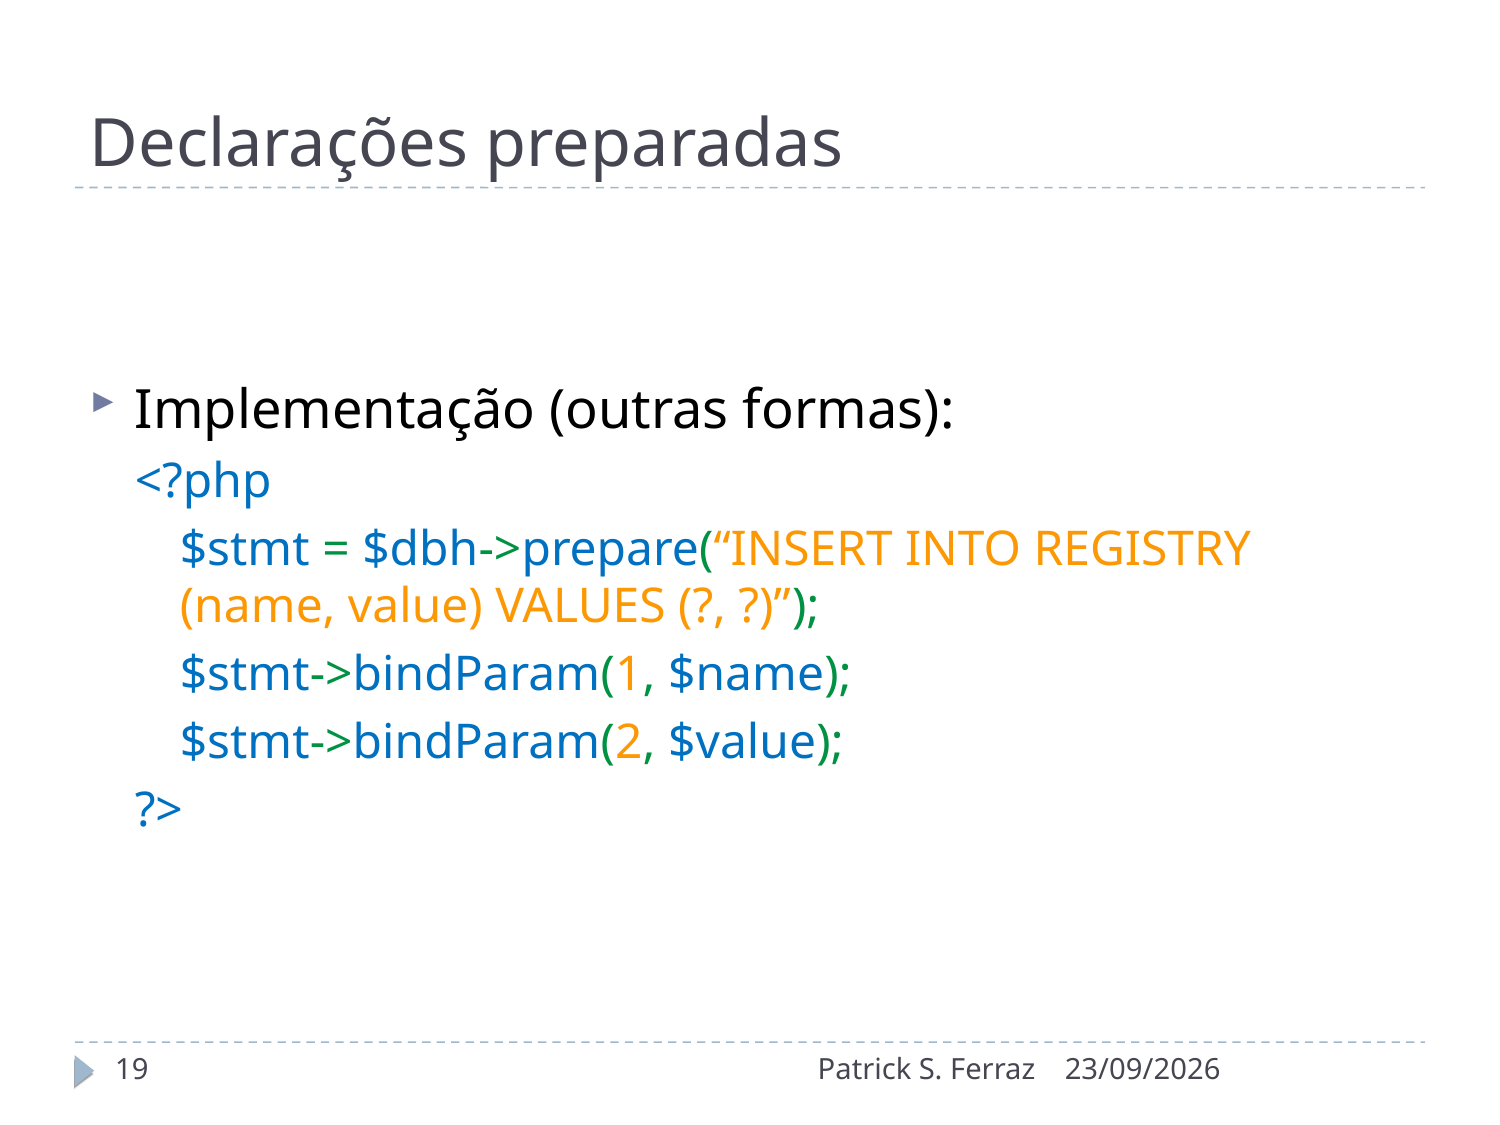

# Declarações preparadas
Implementação (outras formas):
<?php
	$stmt = $dbh->prepare(“INSERT INTO REGISTRY (name, value) VALUES (?, ?)”);
	$stmt->bindParam(1, $name);
	$stmt->bindParam(2, $value);
?>
Patrick S. Ferraz